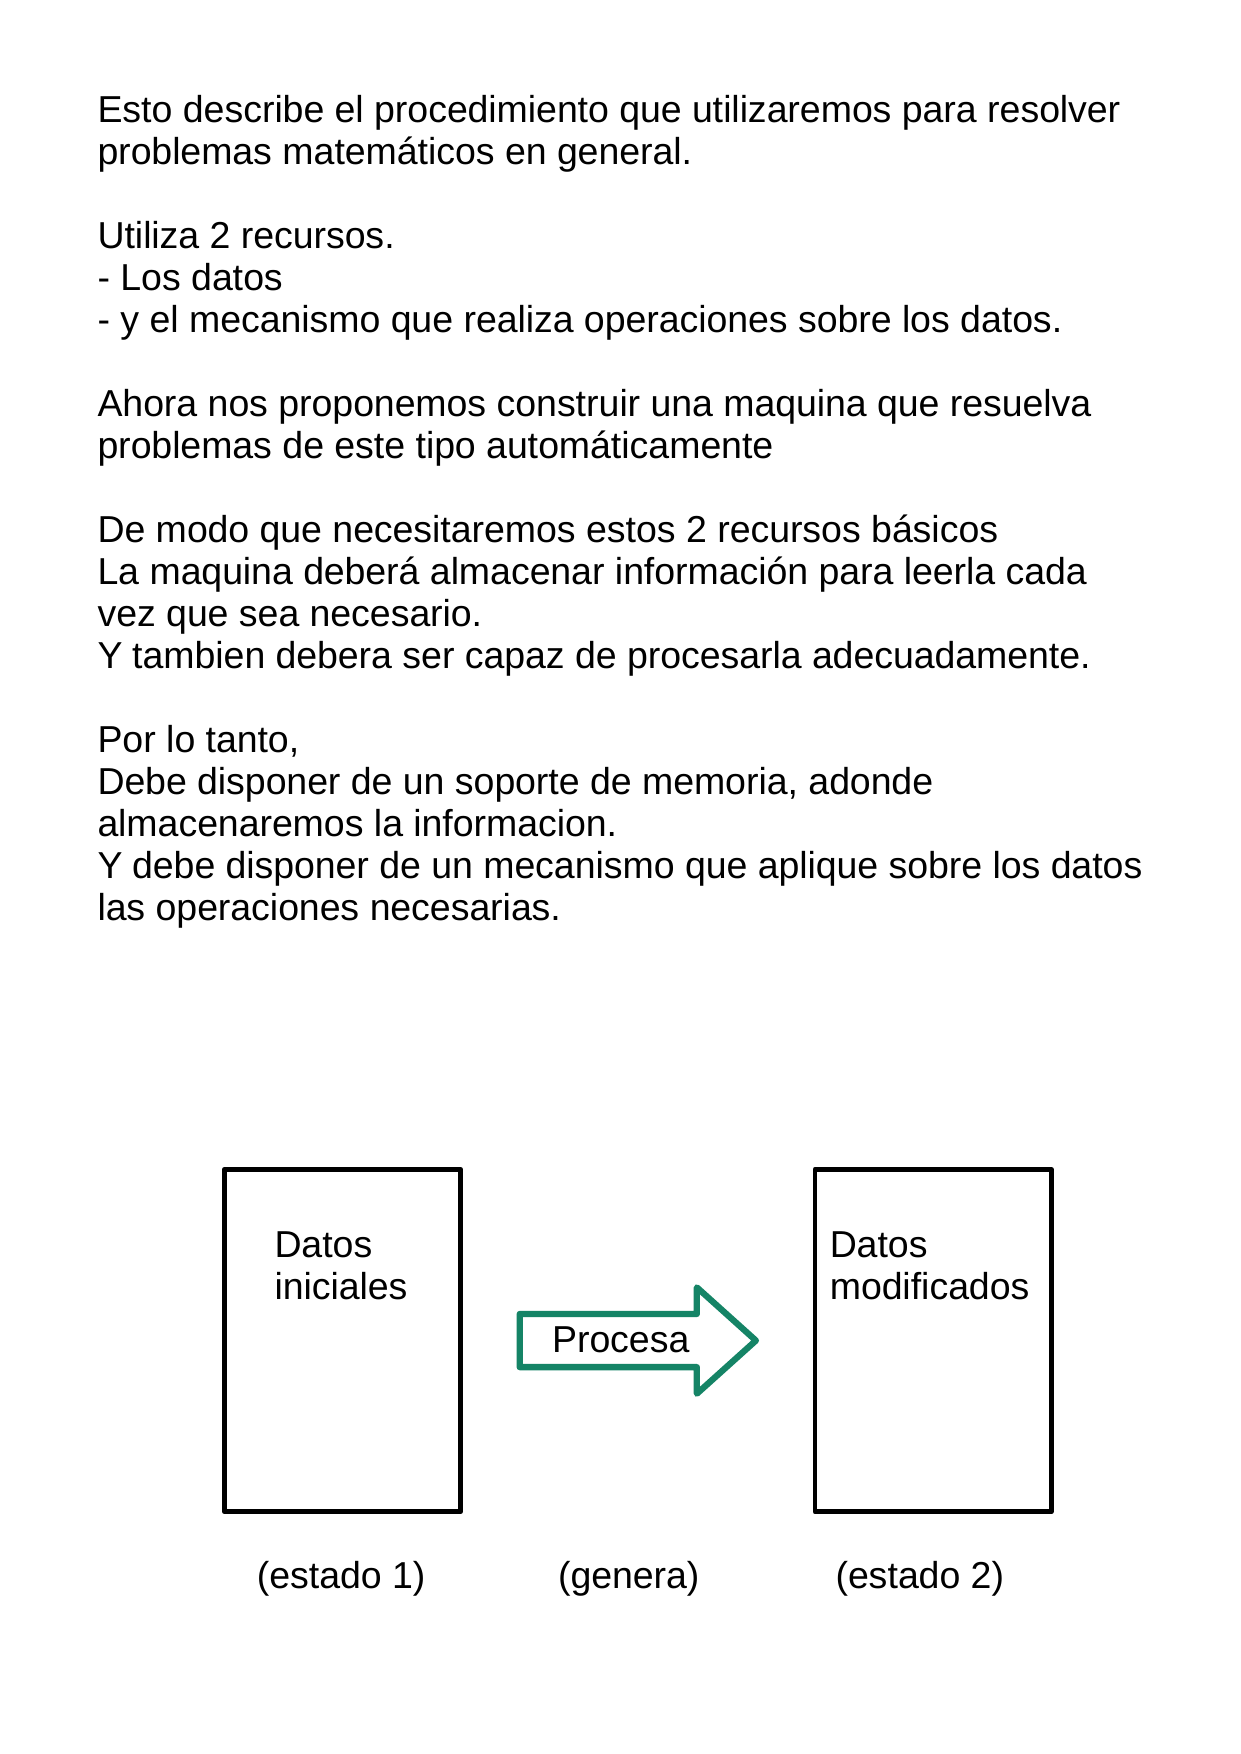

Esto describe el procedimiento que utilizaremos para resolver problemas matemáticos en general.
Utiliza 2 recursos.
- Los datos
- y el mecanismo que realiza operaciones sobre los datos.
Ahora nos proponemos construir una maquina que resuelva problemas de este tipo automáticamente
De modo que necesitaremos estos 2 recursos básicos
La maquina deberá almacenar información para leerla cada vez que sea necesario.
Y tambien debera ser capaz de procesarla adecuadamente.
Por lo tanto,
Debe disponer de un soporte de memoria, adonde almacenaremos la informacion.
Y debe disponer de un mecanismo que aplique sobre los datos las operaciones necesarias.
Datos
iniciales
Datos
modificados
Procesa
(estado 1)
(genera)
(estado 2)